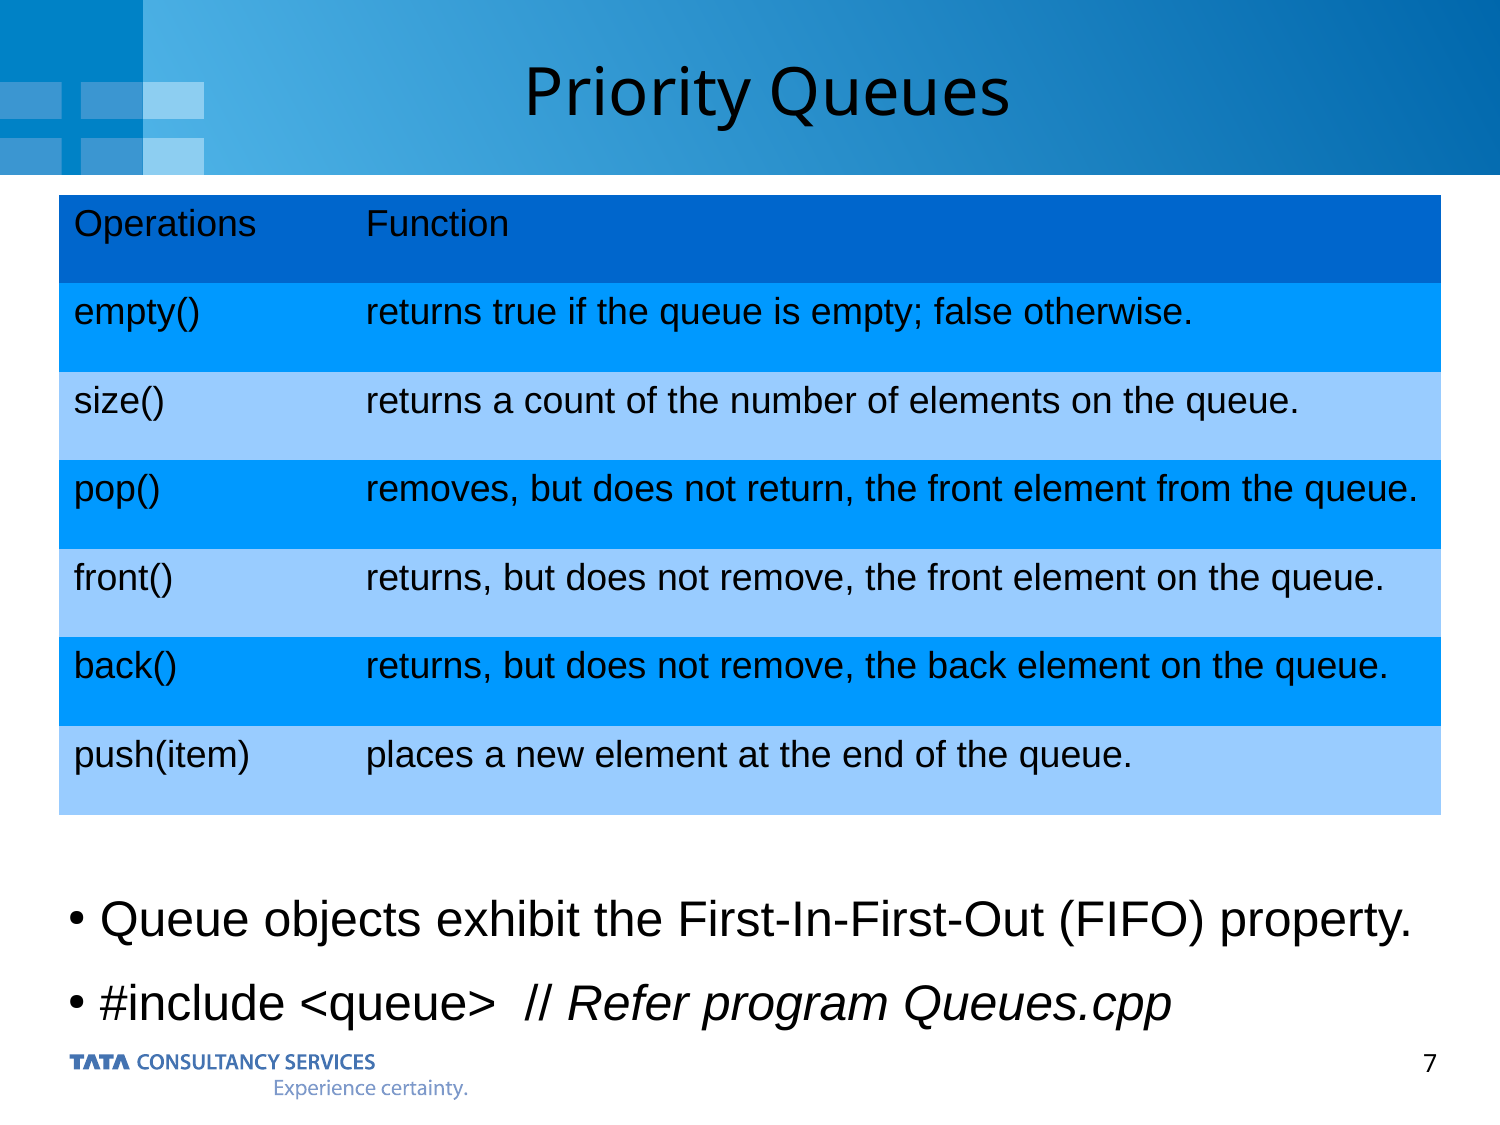

Priority Queues
| Operations | Function |
| --- | --- |
| empty() | returns true if the queue is empty; false otherwise. |
| size() | returns a count of the number of elements on the queue. |
| pop() | removes, but does not return, the front element from the queue. |
| front() | returns, but does not remove, the front element on the queue. |
| back() | returns, but does not remove, the back element on the queue. |
| push(item) | places a new element at the end of the queue. |
 Queue objects exhibit the First-In-First-Out (FIFO) property.
 #include <queue> // Refer program Queues.cpp